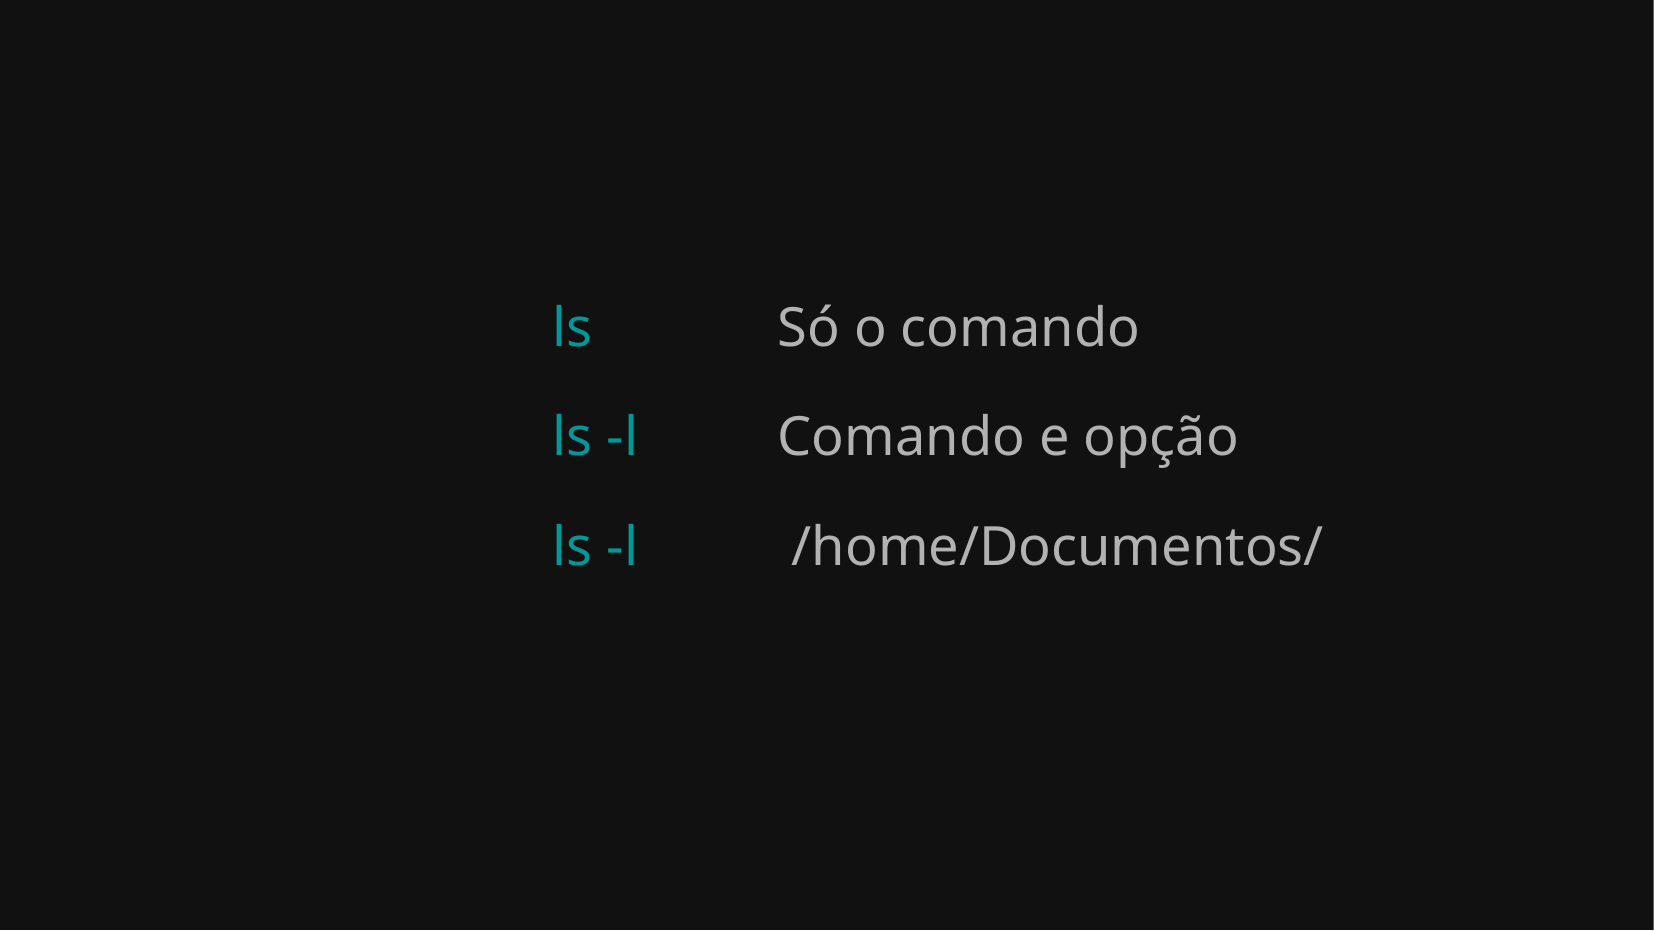

ls			Só o comando
ls -l		Comando e opção
ls -l		 /home/Documentos/